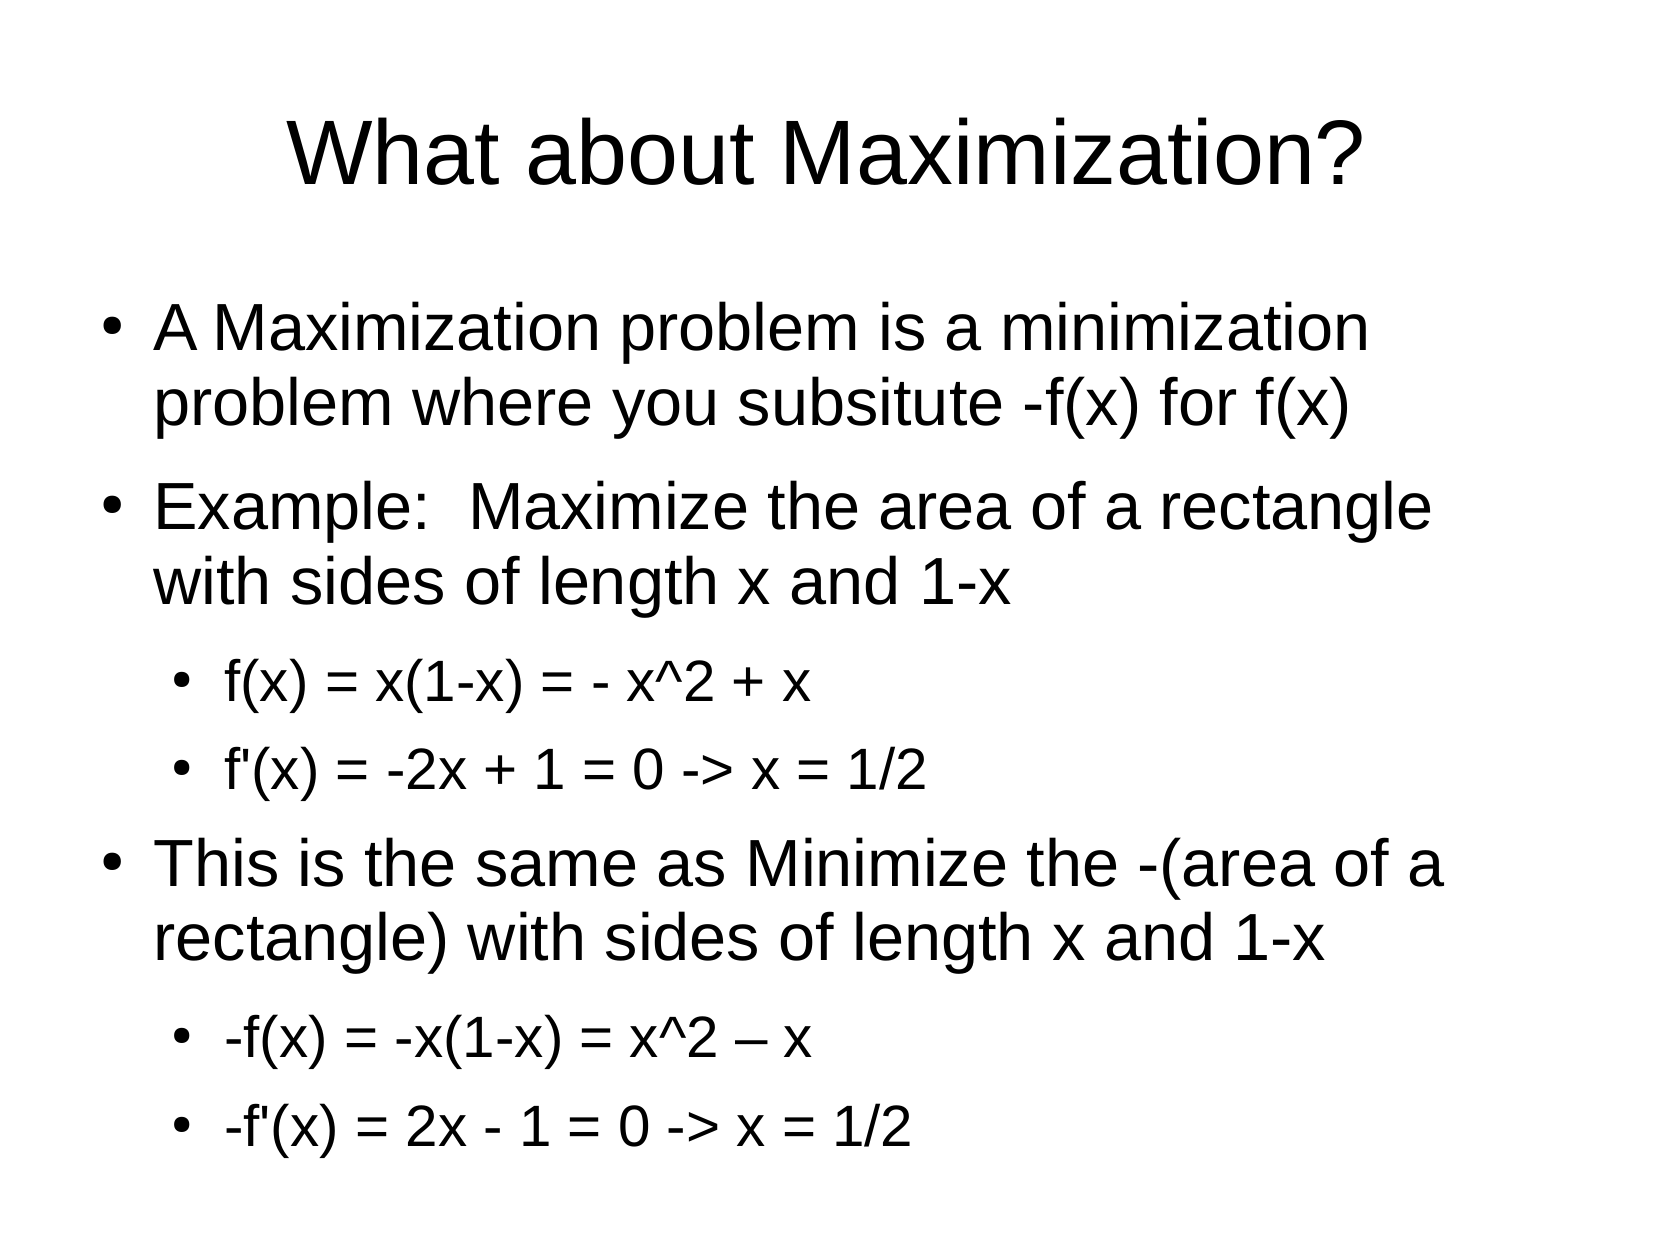

# What about Maximization?
A Maximization problem is a minimization problem where you subsitute -f(x) for f(x)
Example: Maximize the area of a rectangle with sides of length x and 1-x
f(x) = x(1-x) = - x^2 + x
f'(x) = -2x + 1 = 0 -> x = 1/2
This is the same as Minimize the -(area of a rectangle) with sides of length x and 1-x
-f(x) = -x(1-x) = x^2 – x
-f'(x) = 2x - 1 = 0 -> x = 1/2